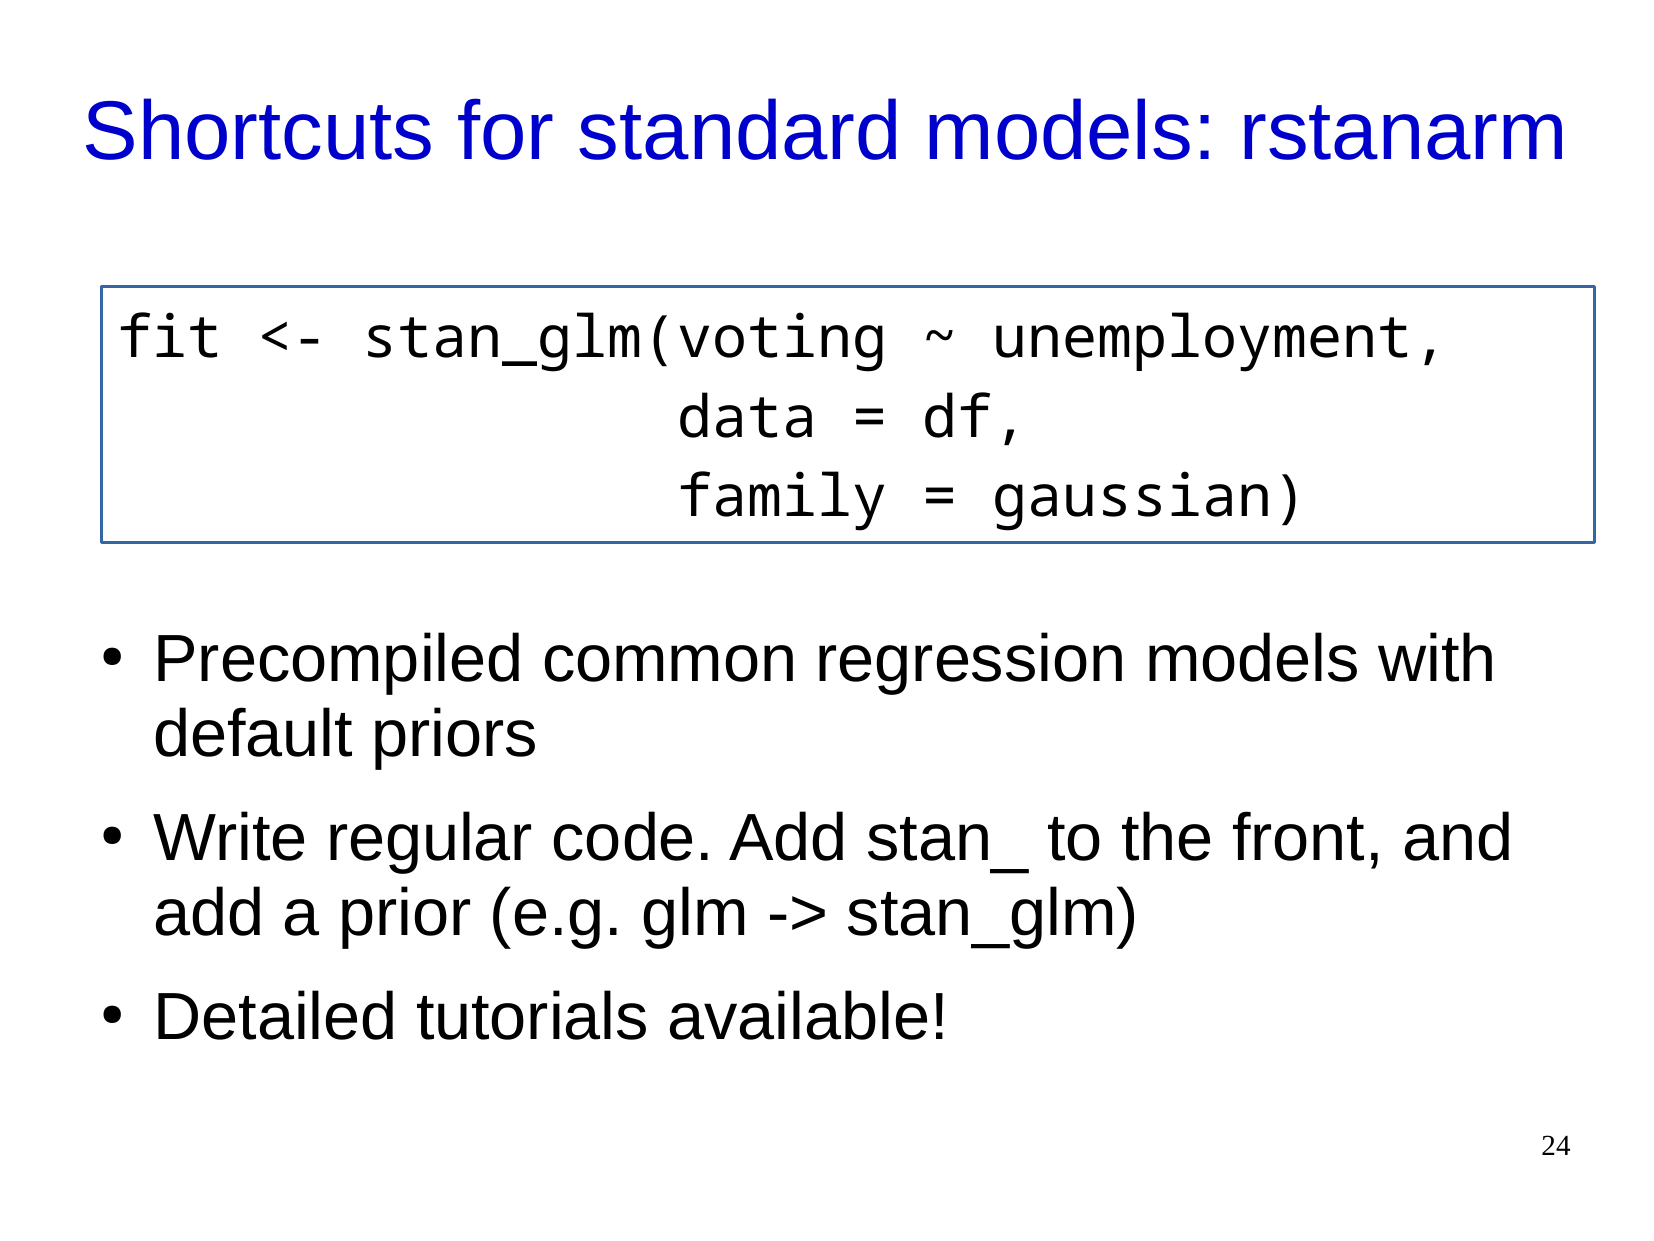

# Shortcuts for standard models: rstanarm
fit <- stan_glm(voting ~ unemployment,
 data = df,
 family = gaussian)
Precompiled common regression models with default priors
Write regular code. Add stan_ to the front, and add a prior (e.g. glm -> stan_glm)
Detailed tutorials available!
24